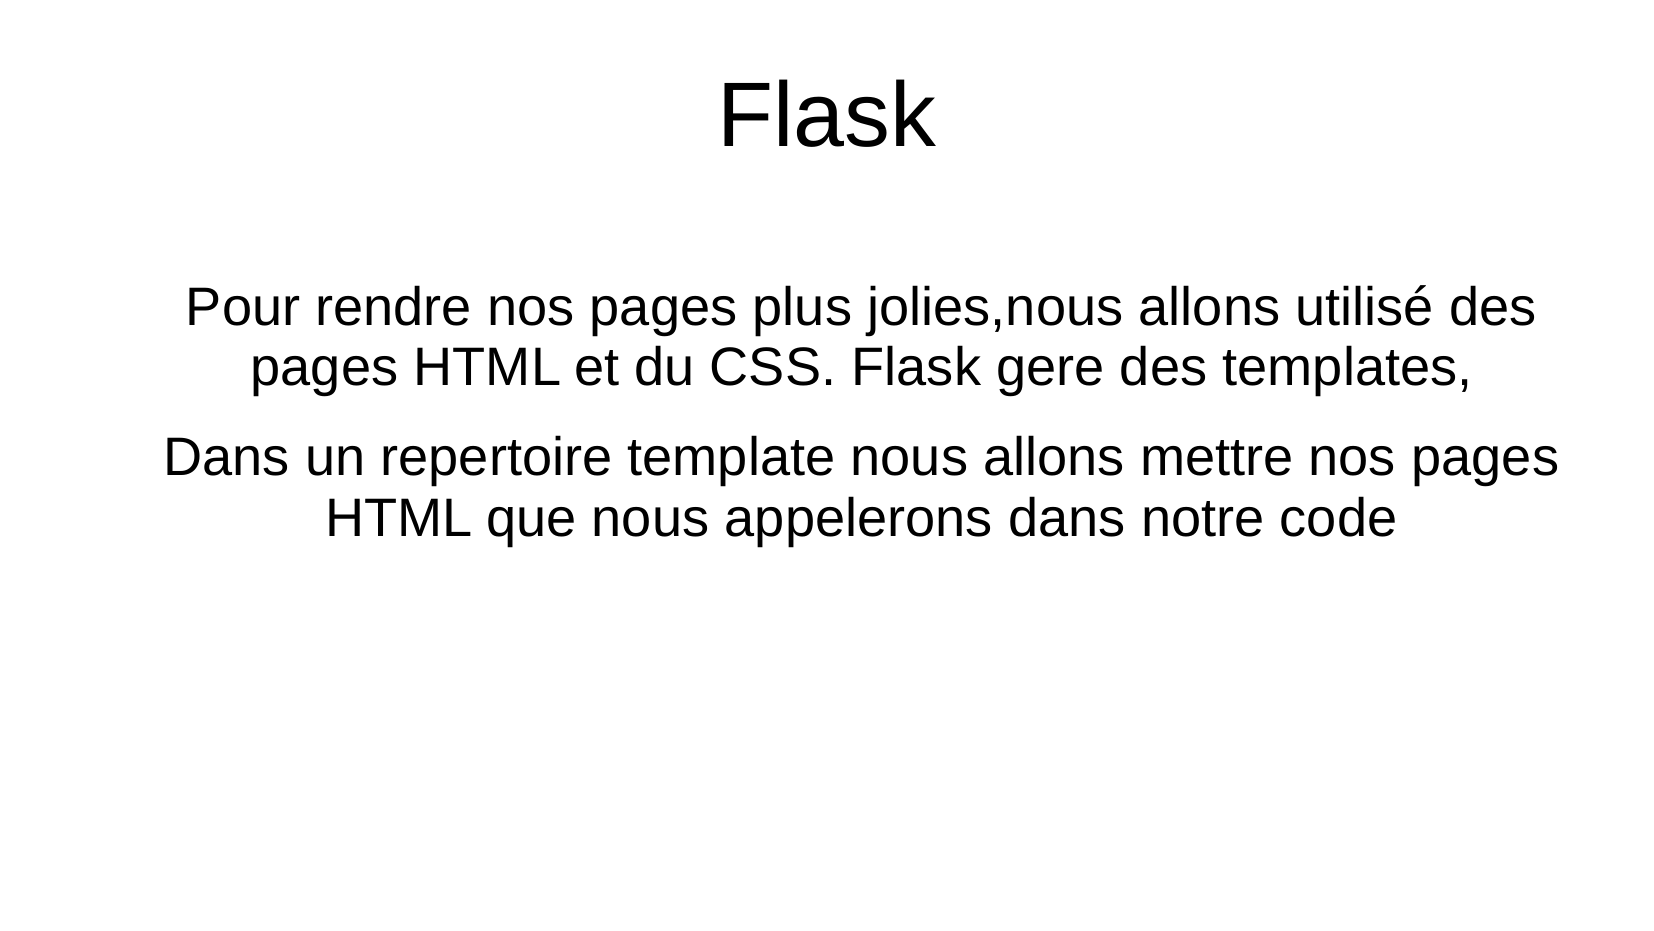

# Flask
Pour rendre nos pages plus jolies,nous allons utilisé des pages HTML et du CSS. Flask gere des templates,
Dans un repertoire template nous allons mettre nos pages HTML que nous appelerons dans notre code